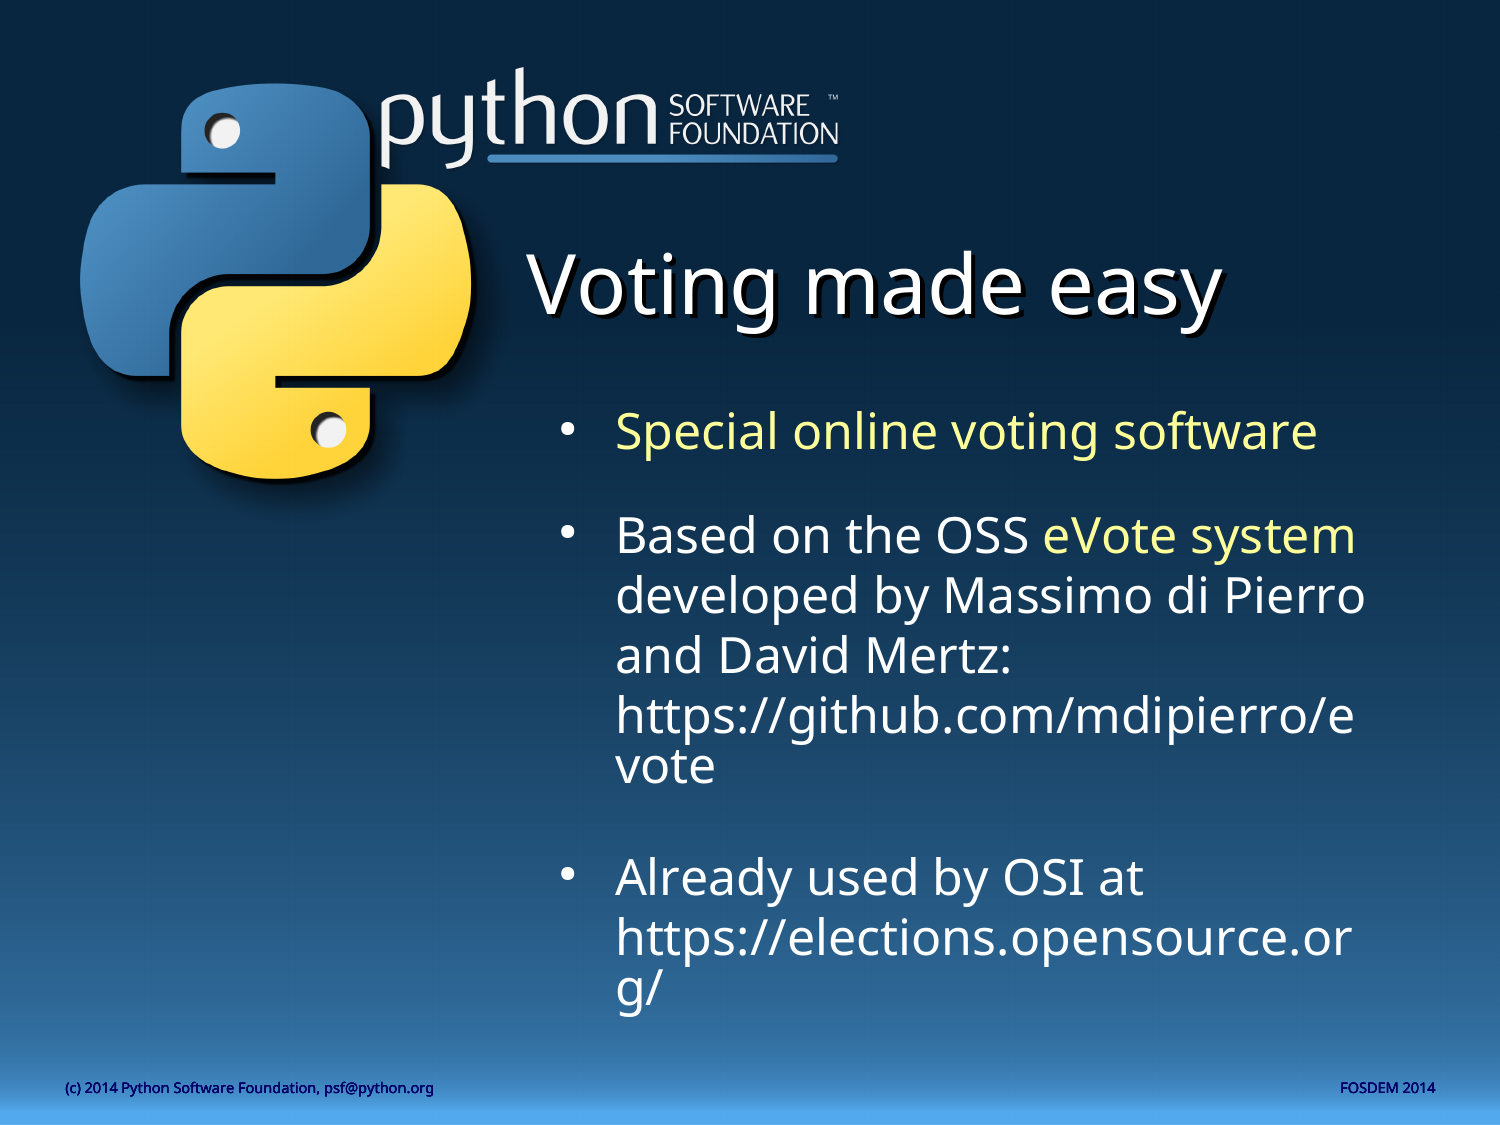

# Voting made easy
Special online voting software
Based on the OSS eVote system developed by Massimo di Pierro and David Mertz:https://github.com/mdipierro/evote
Already used by OSI at
https://elections.opensource.org/
(c) 2014 Python Software Foundation, psf@python.org						 FOSDEM 2014
(c) 2014 Python Software Foundation, psf@python.org						 FOSDEM 2014
(c) 2014 Python Software Foundation, psf@python.org						 FOSDEM 2014